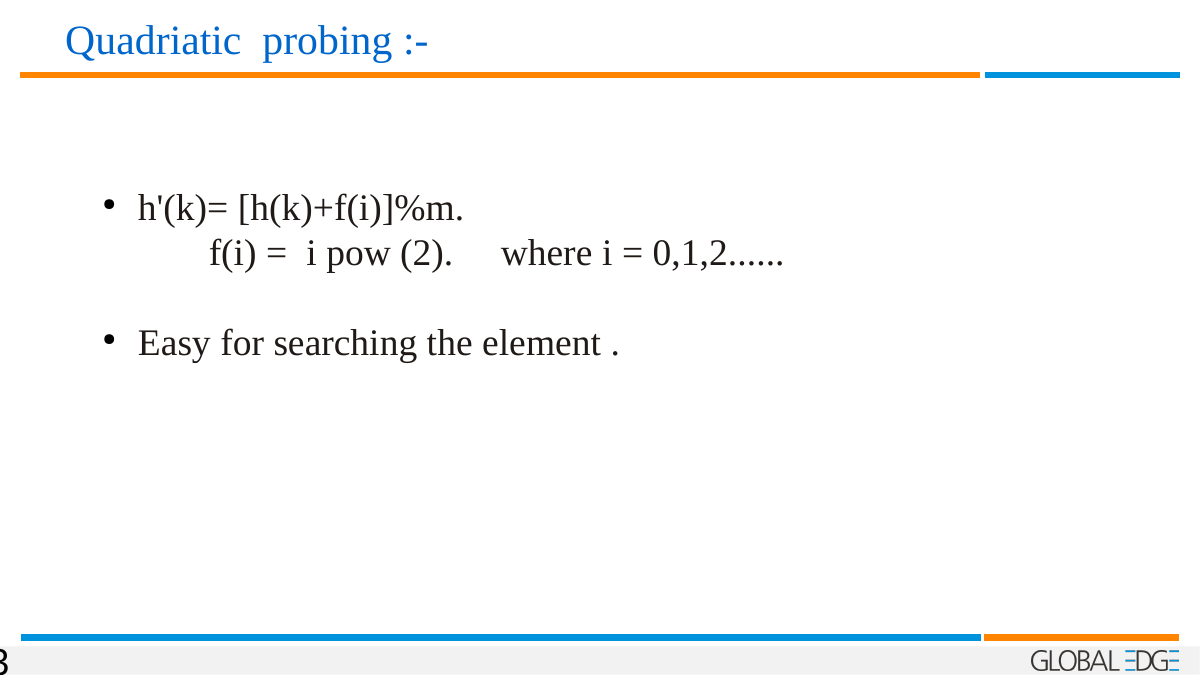

Quadriatic probing :-
h'(k)= [h(k)+f(i)]%m.
f(i) = i pow (2). where i = 0,1,2......
Easy for searching the element .